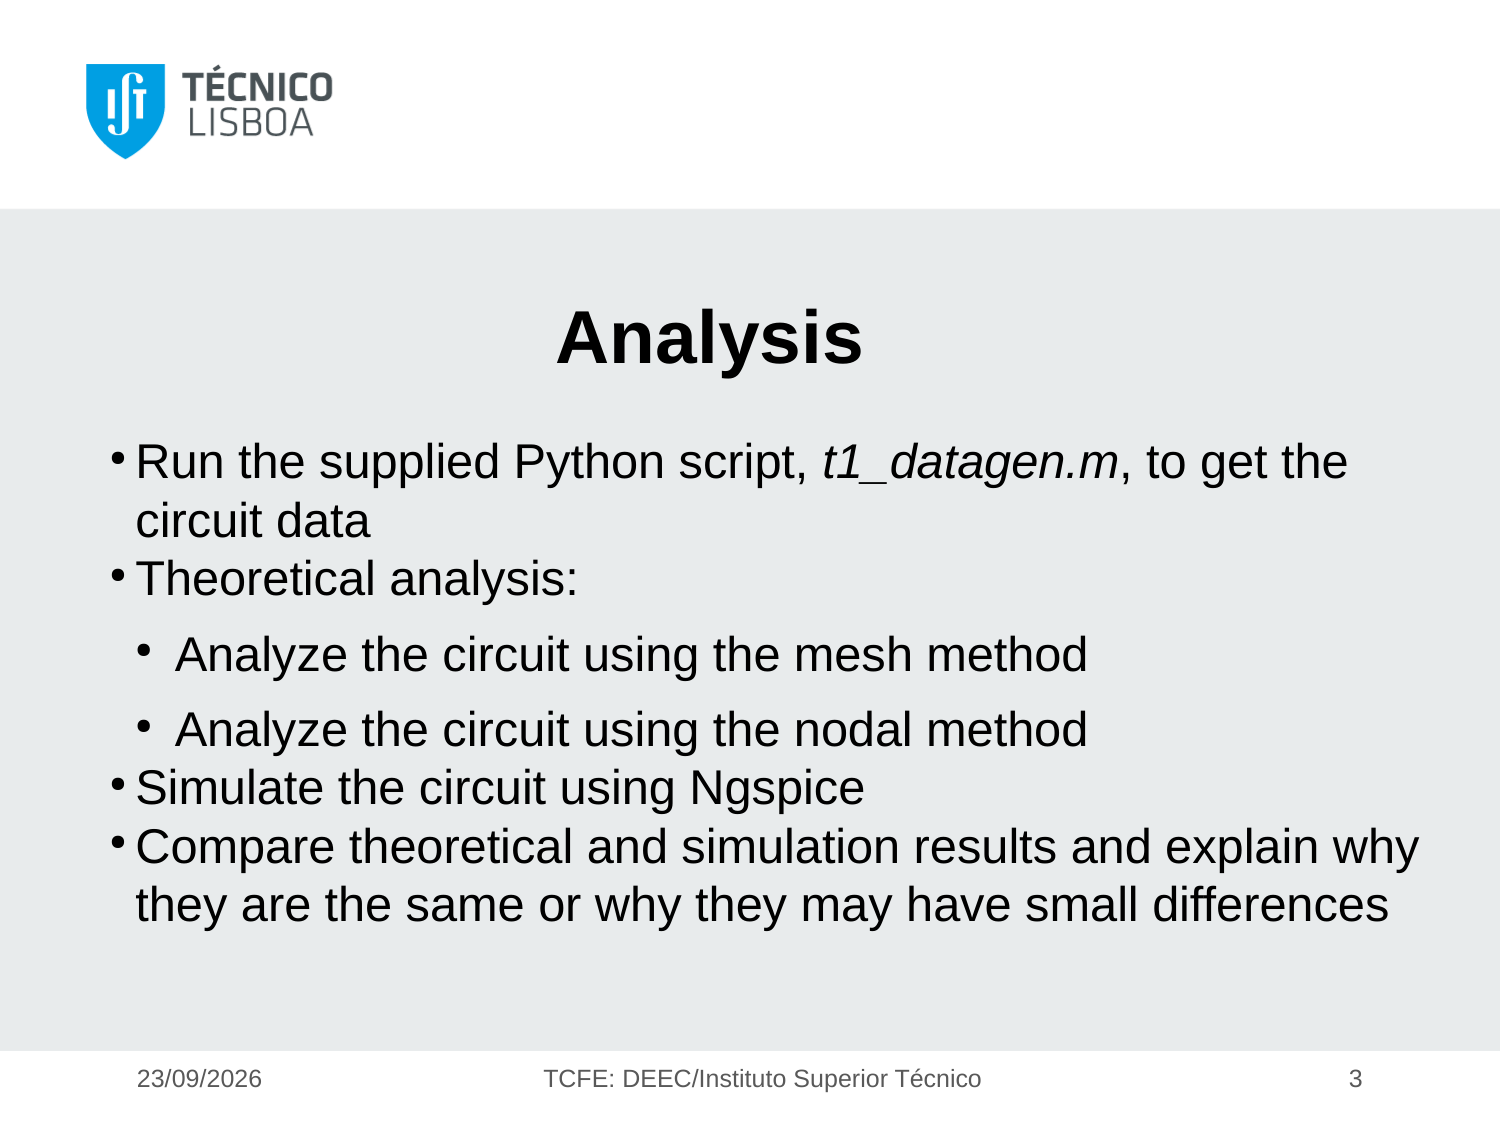

# Analysis
Run the supplied Python script, t1_datagen.m, to get the circuit data
Theoretical analysis:
 Analyze the circuit using the mesh method
 Analyze the circuit using the nodal method
Simulate the circuit using Ngspice
Compare theoretical and simulation results and explain why they are the same or why they may have small differences
bla
3